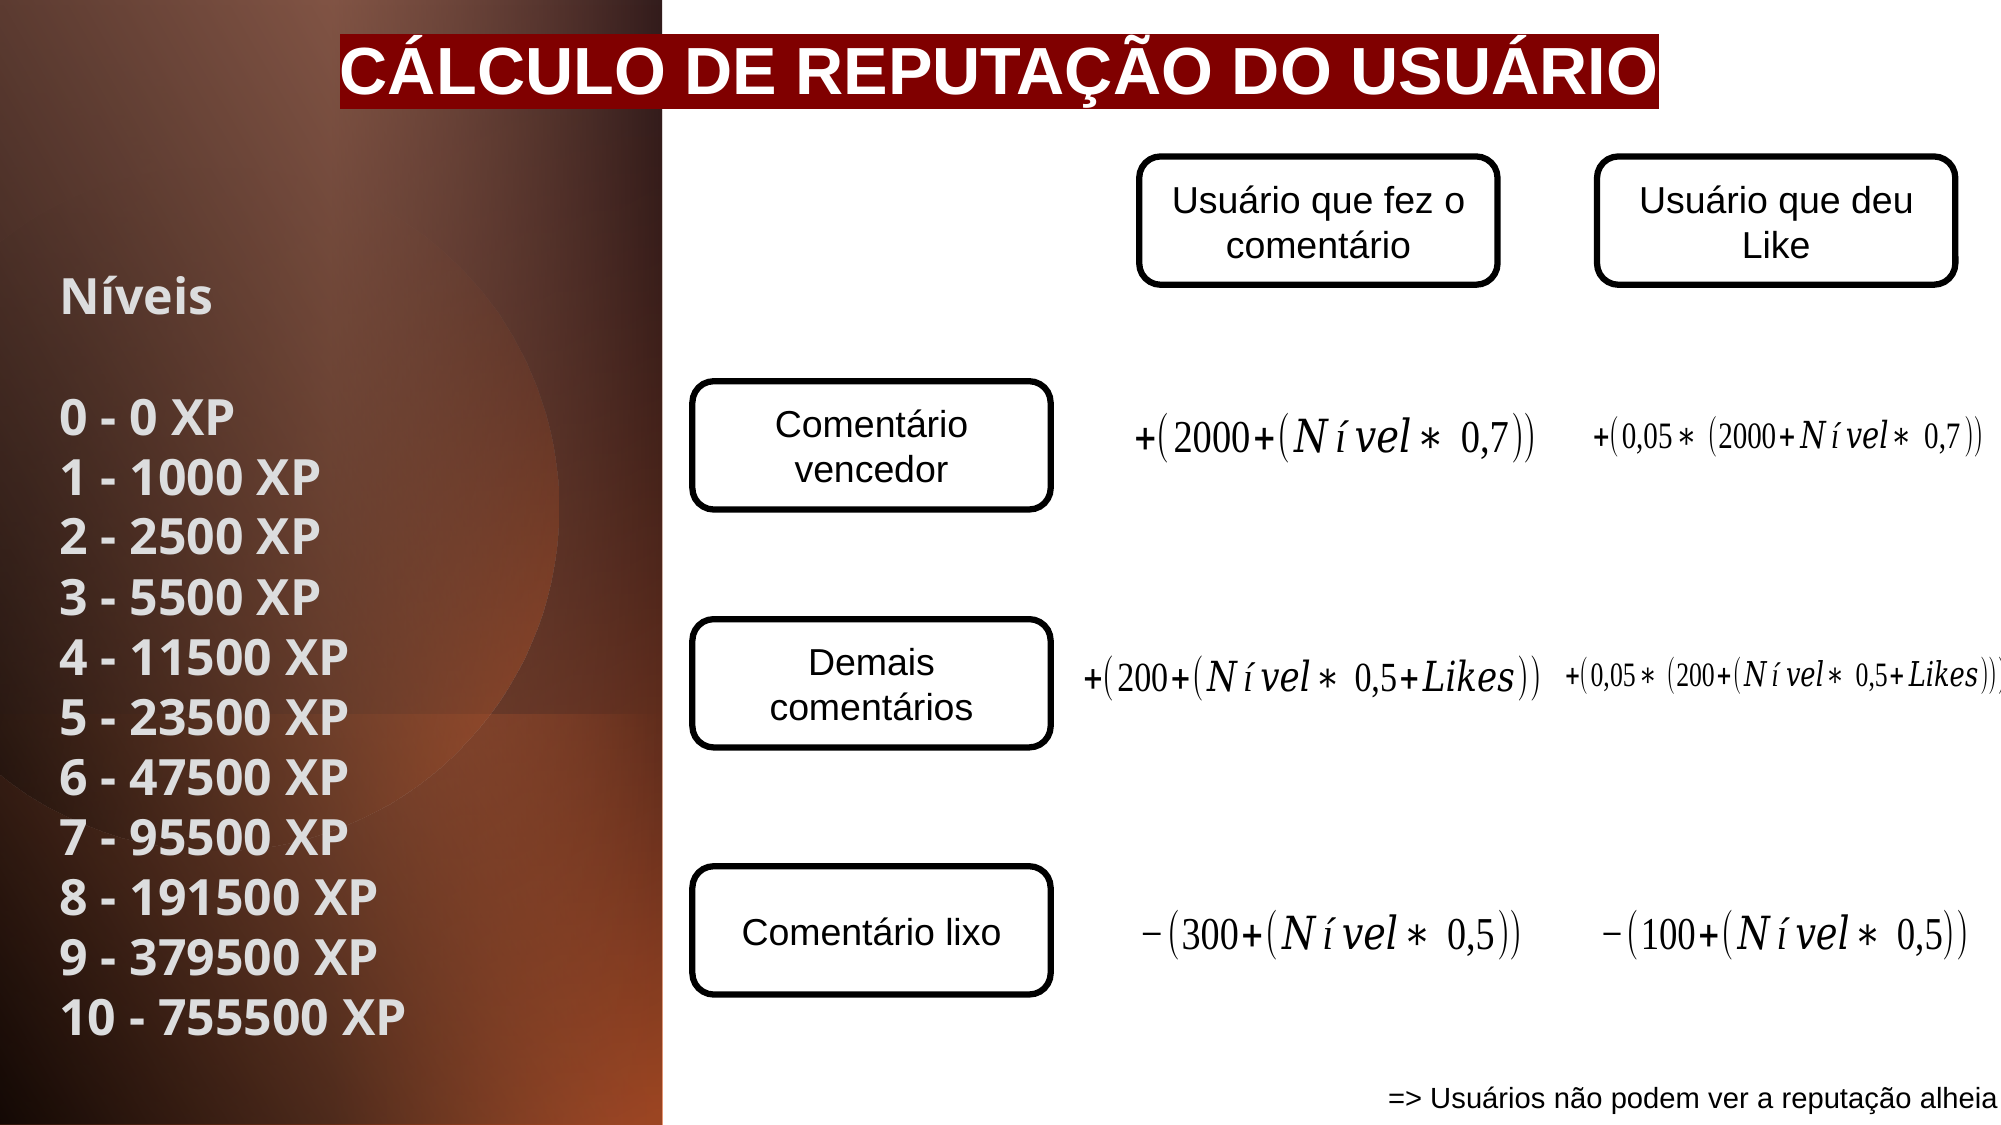

CÁLCULO DE REPUTAÇÃO DO USUÁRIO
Usuário que fez o comentário
Usuário que deu Like
Níveis
0 - 0 XP
1 - 1000 XP
2 - 2500 XP
3 - 5500 XP
4 - 11500 XP
5 - 23500 XP
6 - 47500 XP
7 - 95500 XP
8 - 191500 XP
9 - 379500 XP
10 - 755500 XP
Comentário vencedor
Demais comentários
Comentário lixo
=> Usuários não podem ver a reputação alheia